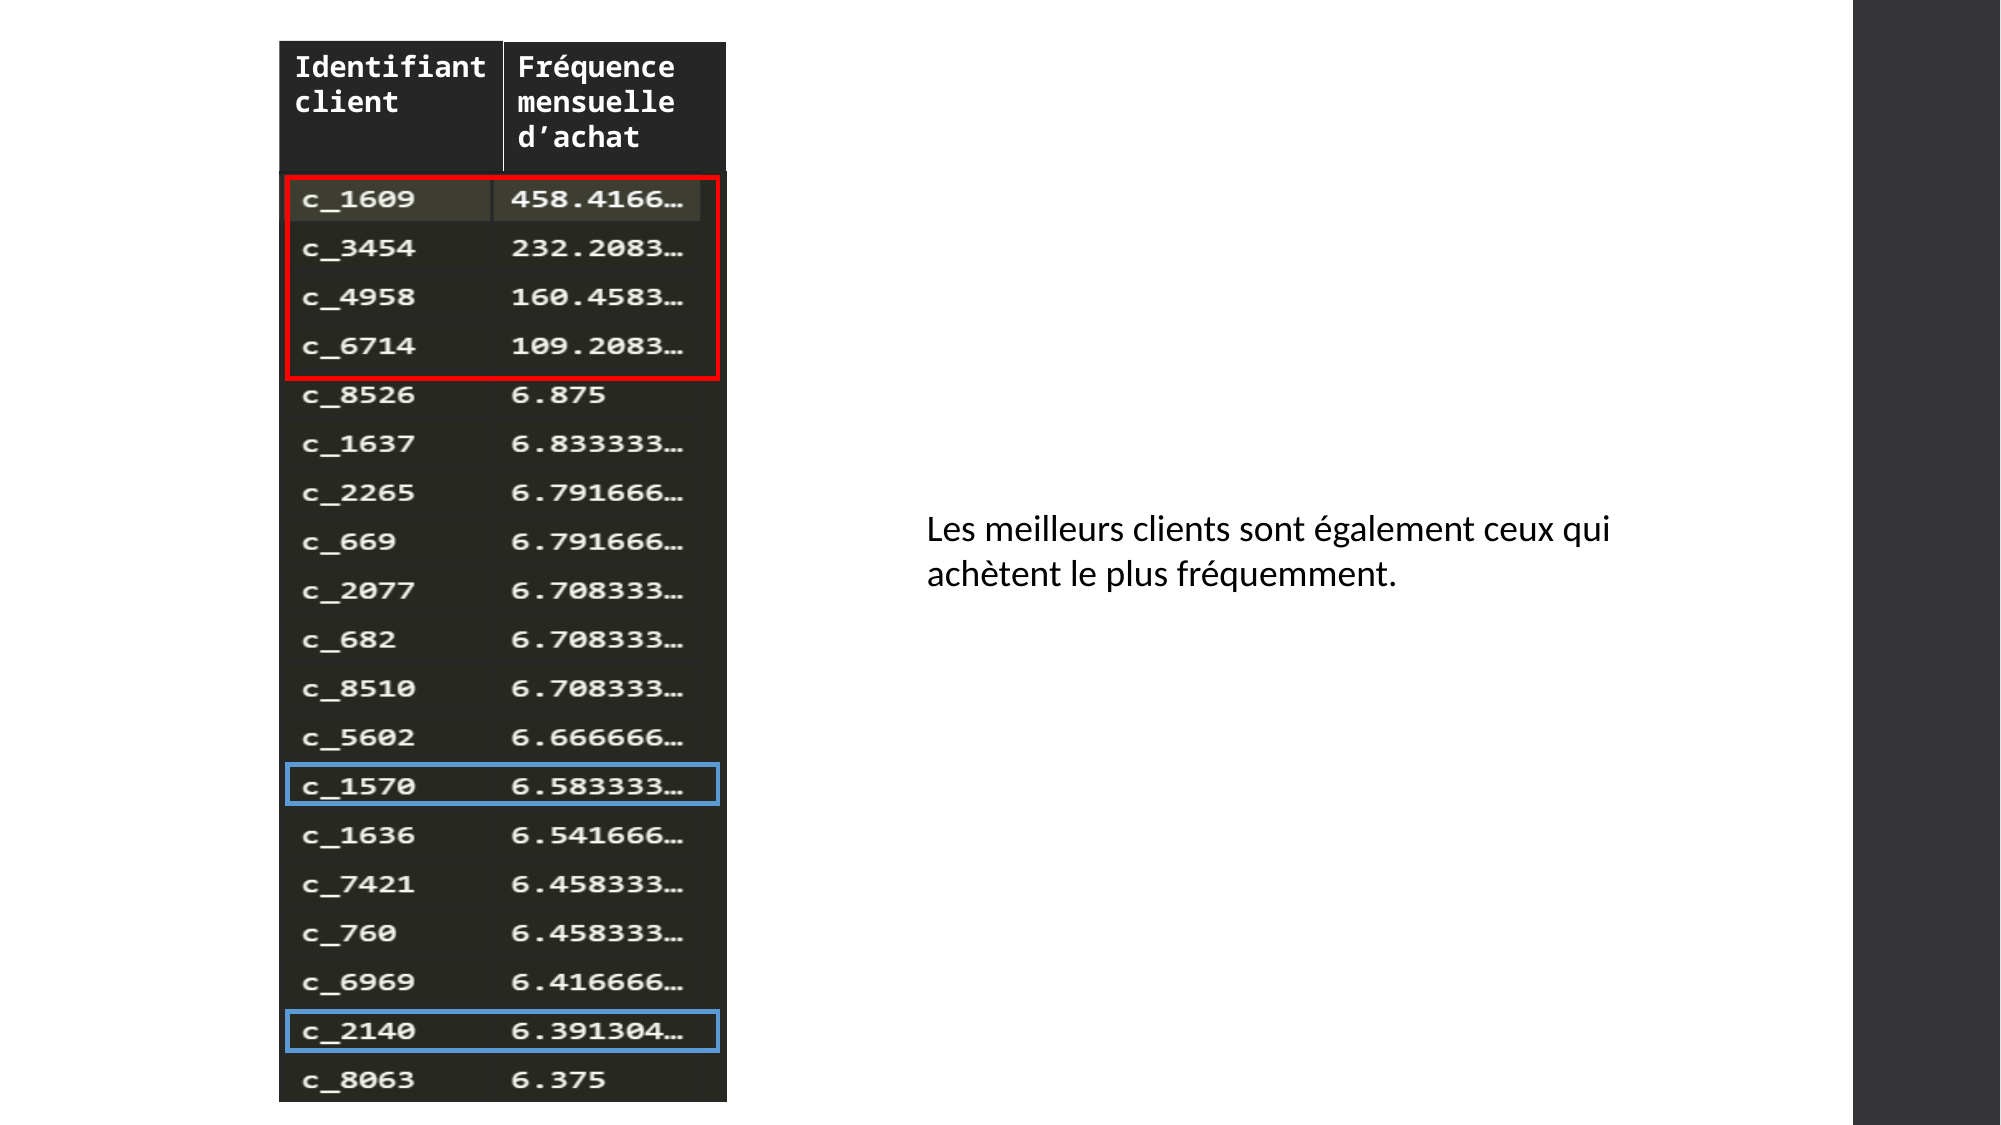

Identifiant client
Fréquence mensuelle d’achat
Les meilleurs clients sont également ceux qui achètent le plus fréquemment.